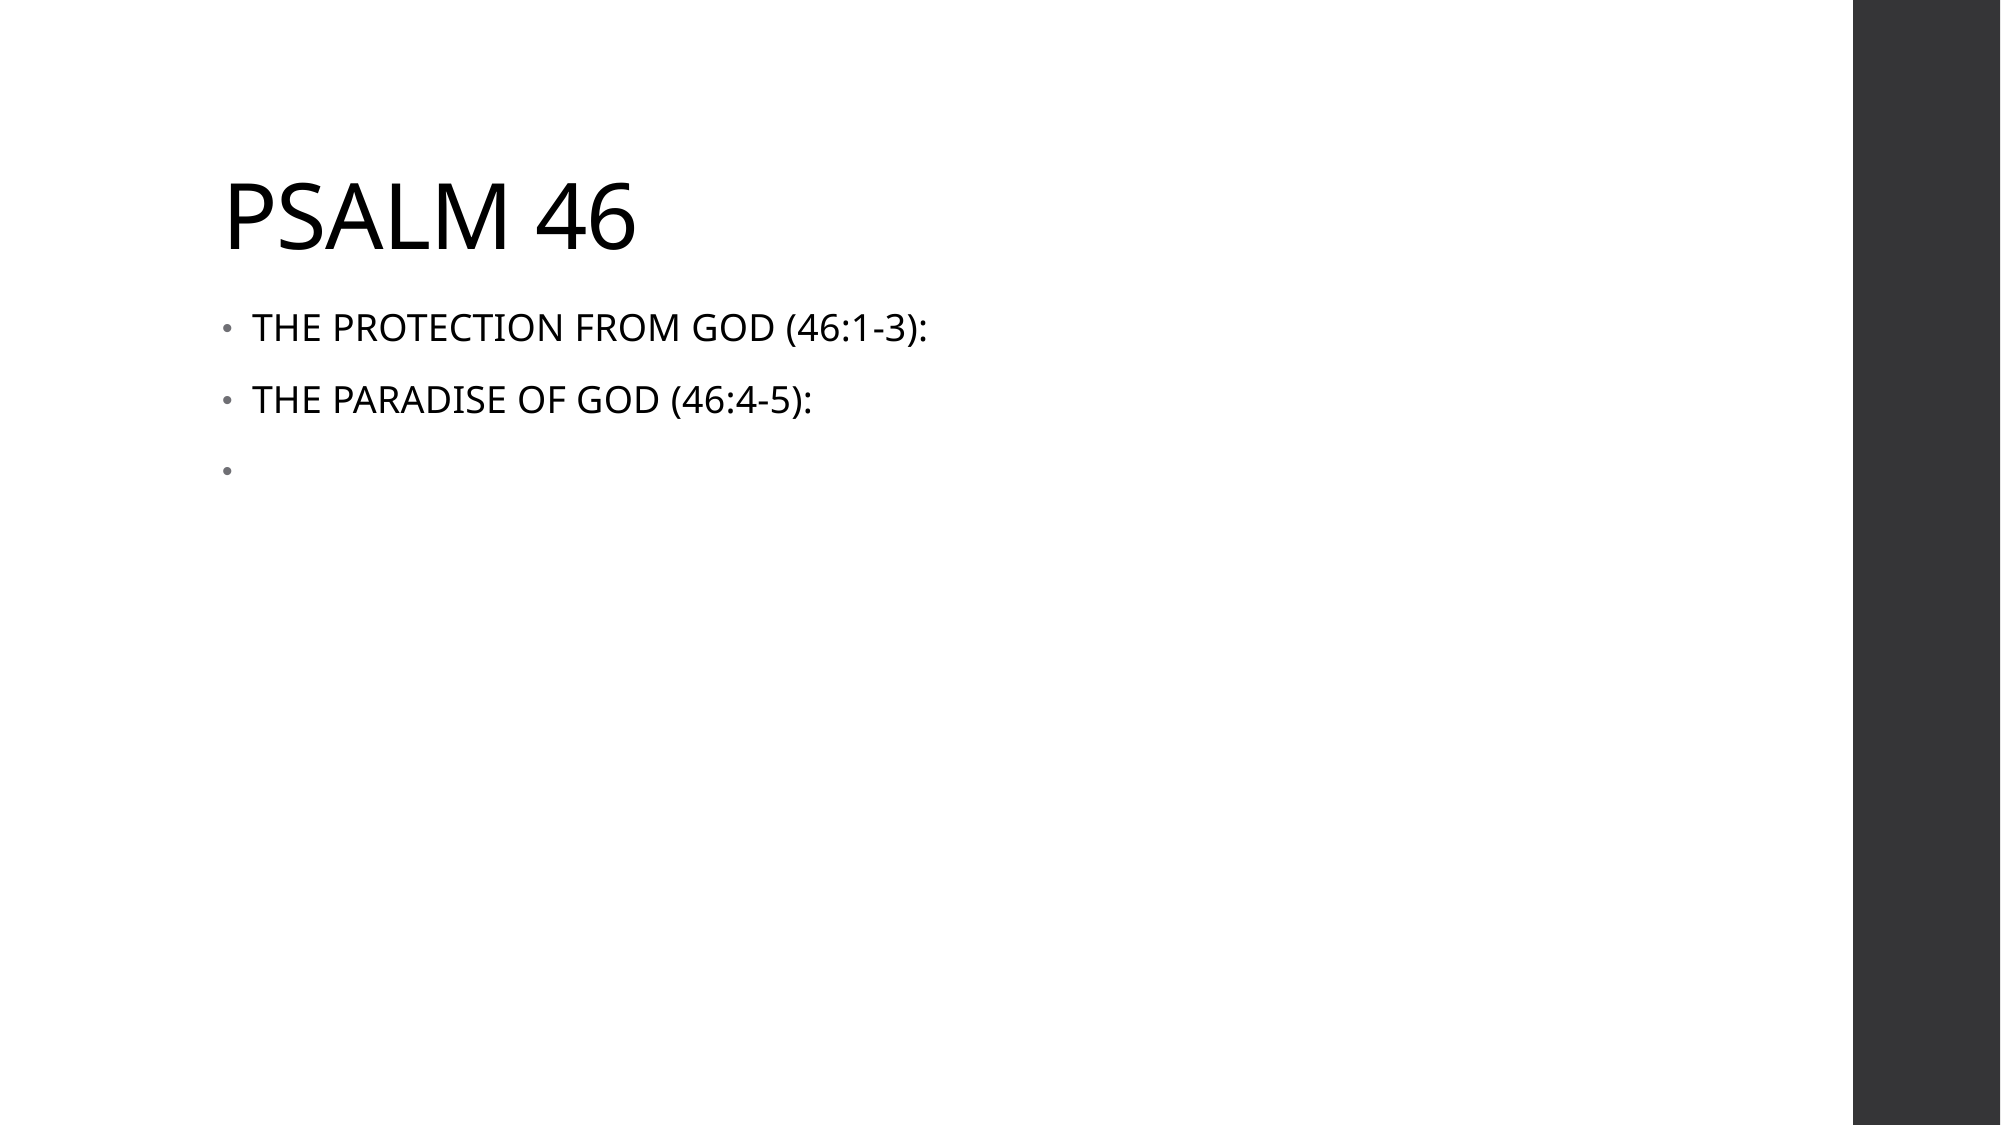

# PSALM 46
THE PROTECTION FROM GOD (46:1-3):
THE PARADISE OF GOD (46:4-5):